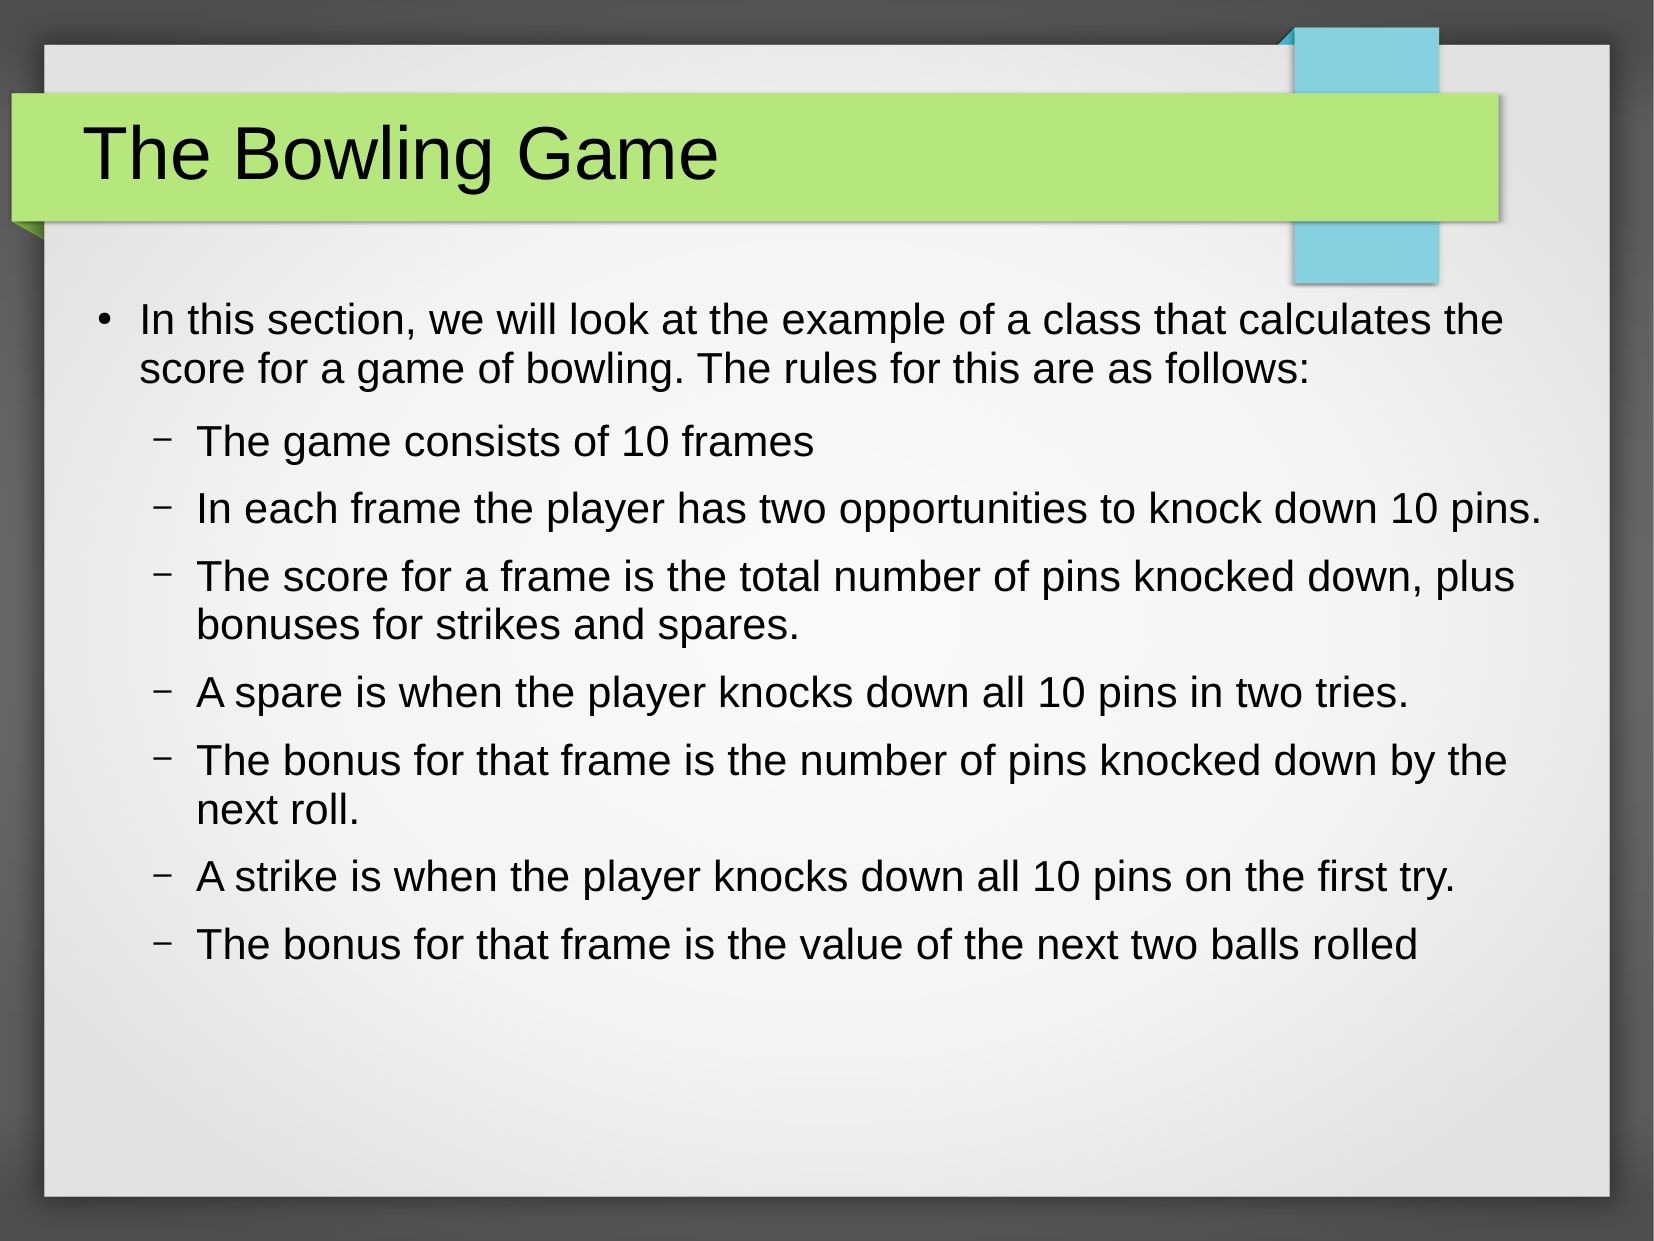

# The Bowling Game
In this section, we will look at the example of a class that calculates the score for a game of bowling. The rules for this are as follows:
The game consists of 10 frames
In each frame the player has two opportunities to knock down 10 pins.
The score for a frame is the total number of pins knocked down, plus bonuses for strikes and spares.
A spare is when the player knocks down all 10 pins in two tries.
The bonus for that frame is the number of pins knocked down by the next roll.
A strike is when the player knocks down all 10 pins on the first try.
The bonus for that frame is the value of the next two balls rolled